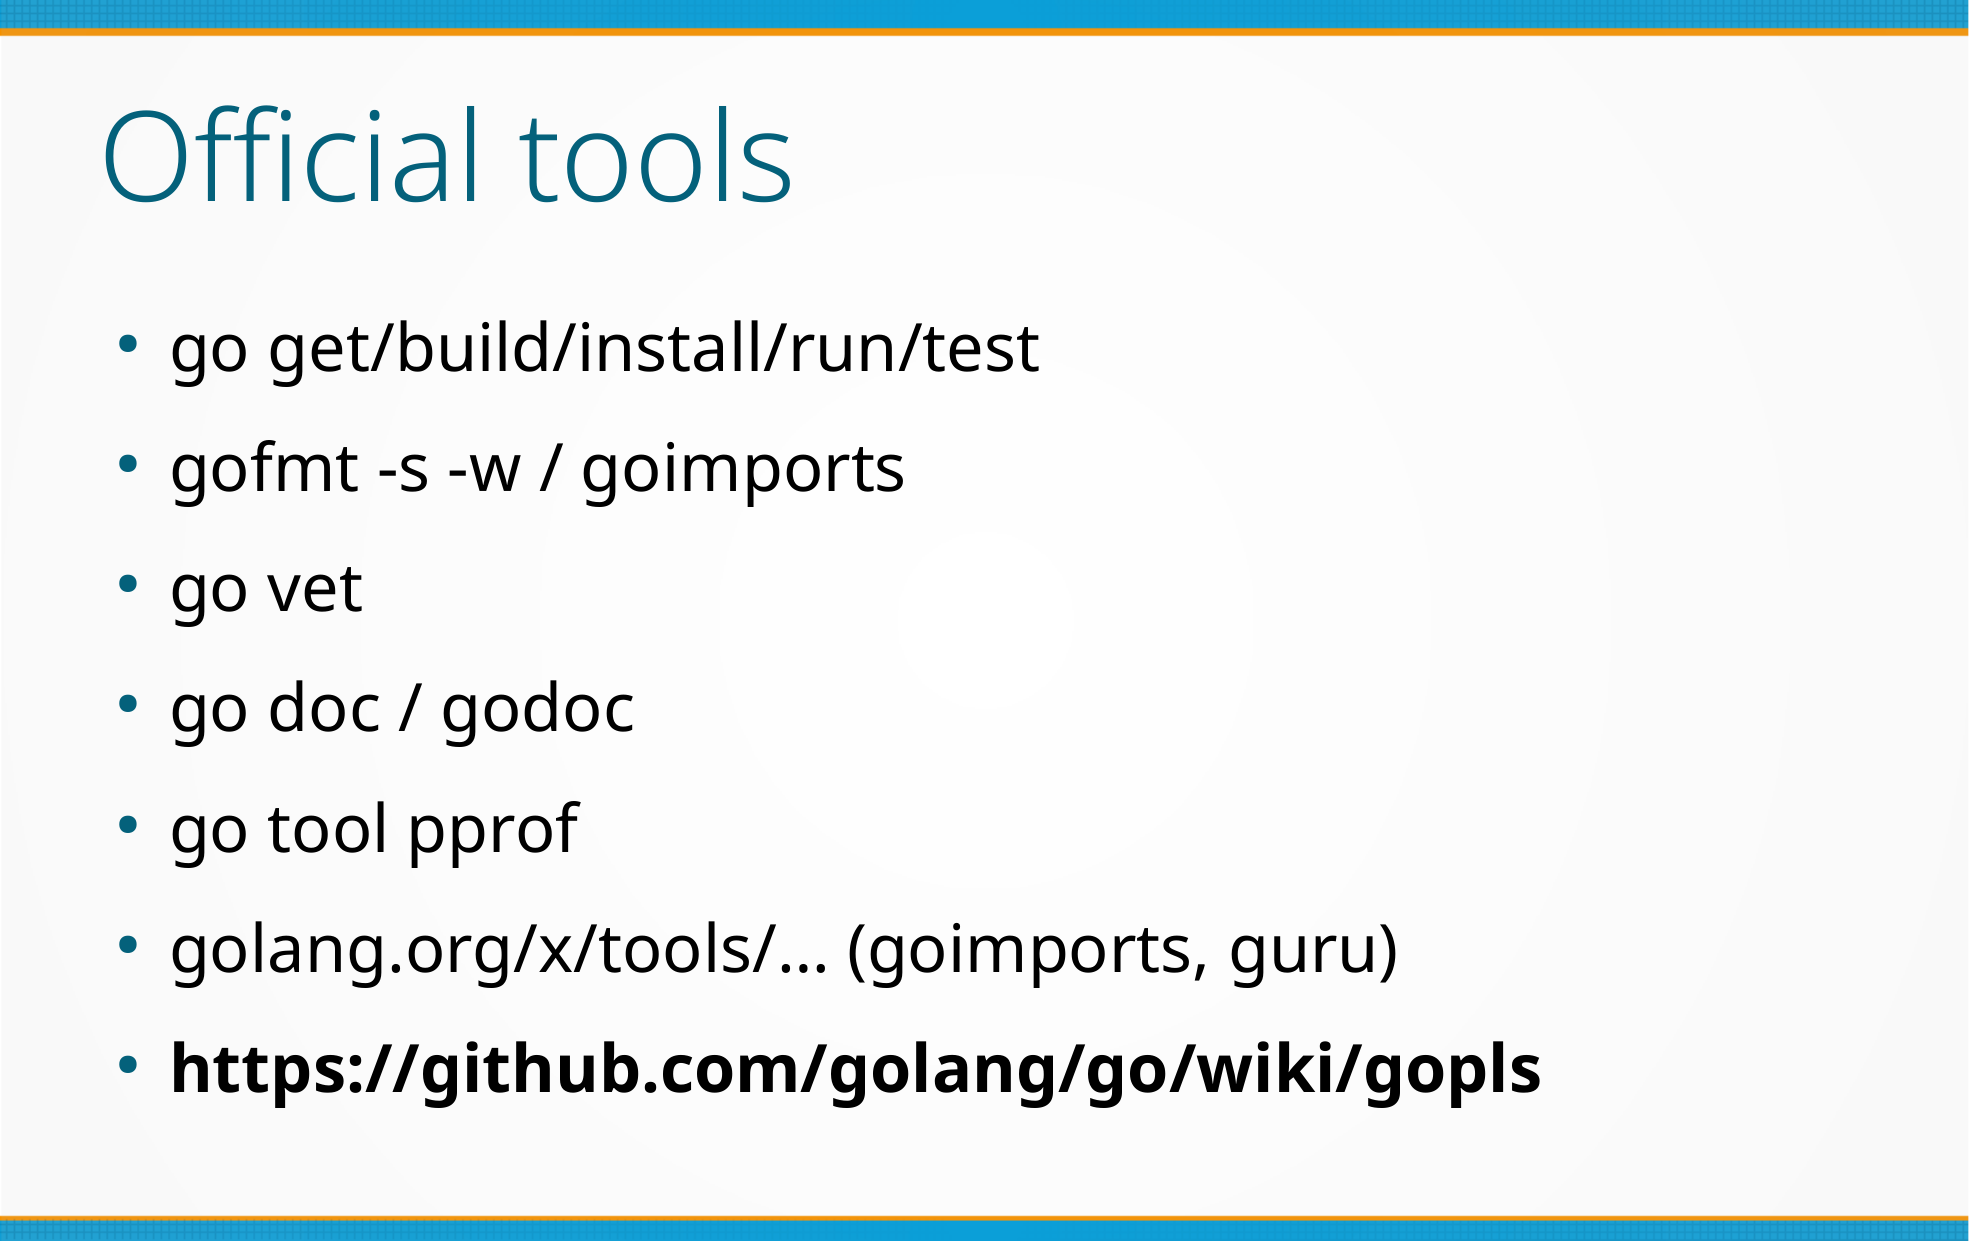

# Official tools
go get/build/install/run/test
gofmt -s -w / goimports
go vet
go doc / godoc
go tool pprof
golang.org/x/tools/… (goimports, guru)
https://github.com/golang/go/wiki/gopls